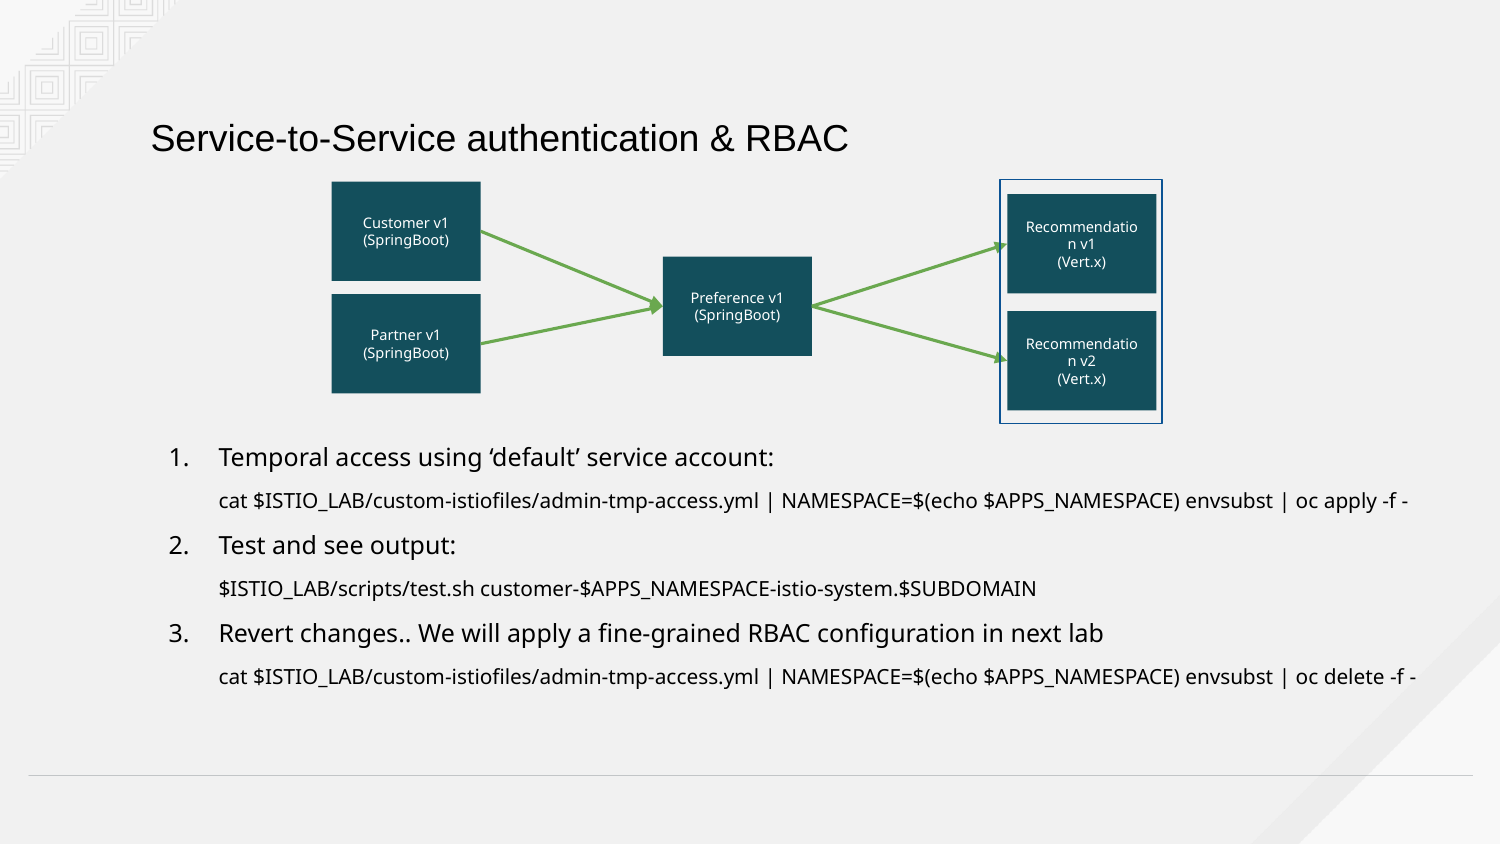

# Service-to-Service authentication & RBAC
Customer v1
(SpringBoot)
Recommendation v1
(Vert.x)
Preference v1
(SpringBoot)
Partner v1
(SpringBoot)
Recommendation v2
(Vert.x)
Temporal access using ‘default’ service account:
cat $ISTIO_LAB/custom-istiofiles/admin-tmp-access.yml | NAMESPACE=$(echo $APPS_NAMESPACE) envsubst | oc apply -f -
Test and see output:
$ISTIO_LAB/scripts/test.sh customer-$APPS_NAMESPACE-istio-system.$SUBDOMAIN
Revert changes.. We will apply a fine-grained RBAC configuration in next lab
cat $ISTIO_LAB/custom-istiofiles/admin-tmp-access.yml | NAMESPACE=$(echo $APPS_NAMESPACE) envsubst | oc delete -f -